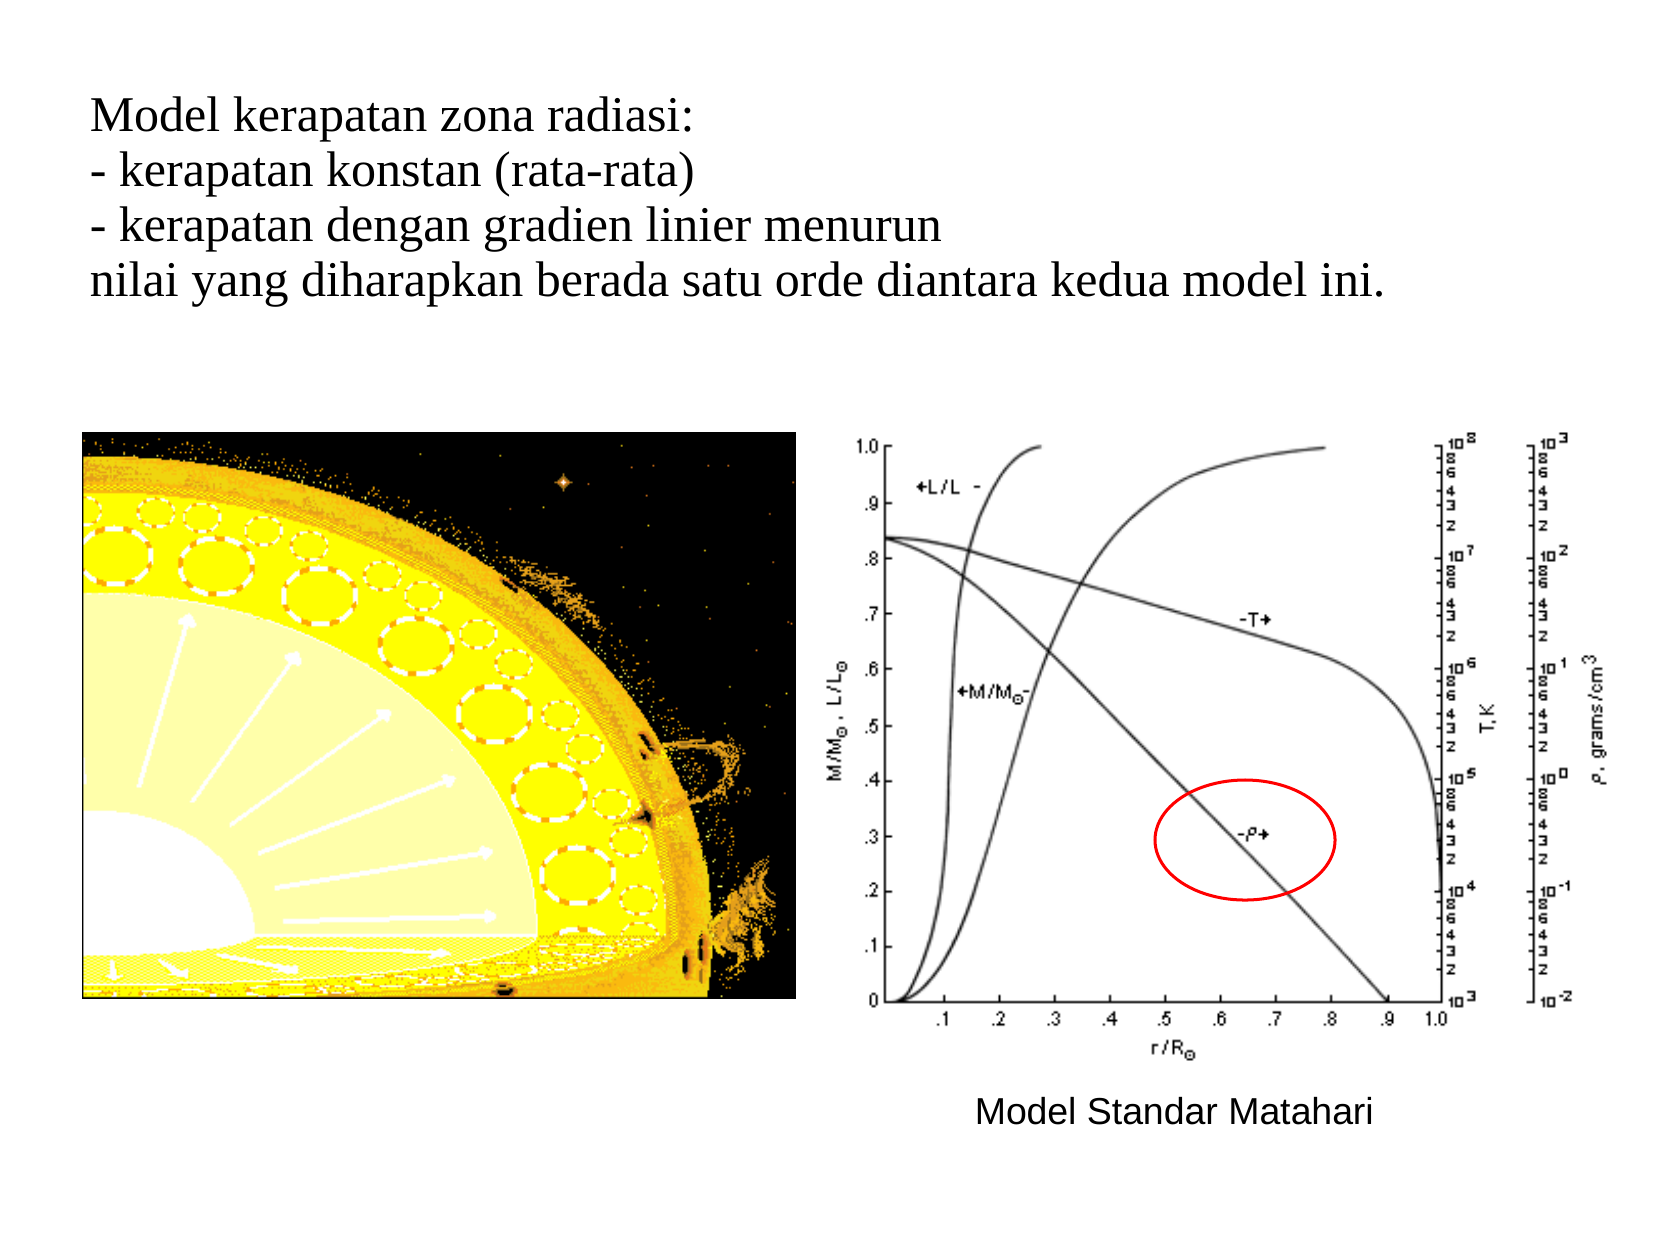

Model kerapatan zona radiasi:
- kerapatan konstan (rata-rata)
- kerapatan dengan gradien linier menurun
nilai yang diharapkan berada satu orde diantara kedua model ini.
Model Standar Matahari